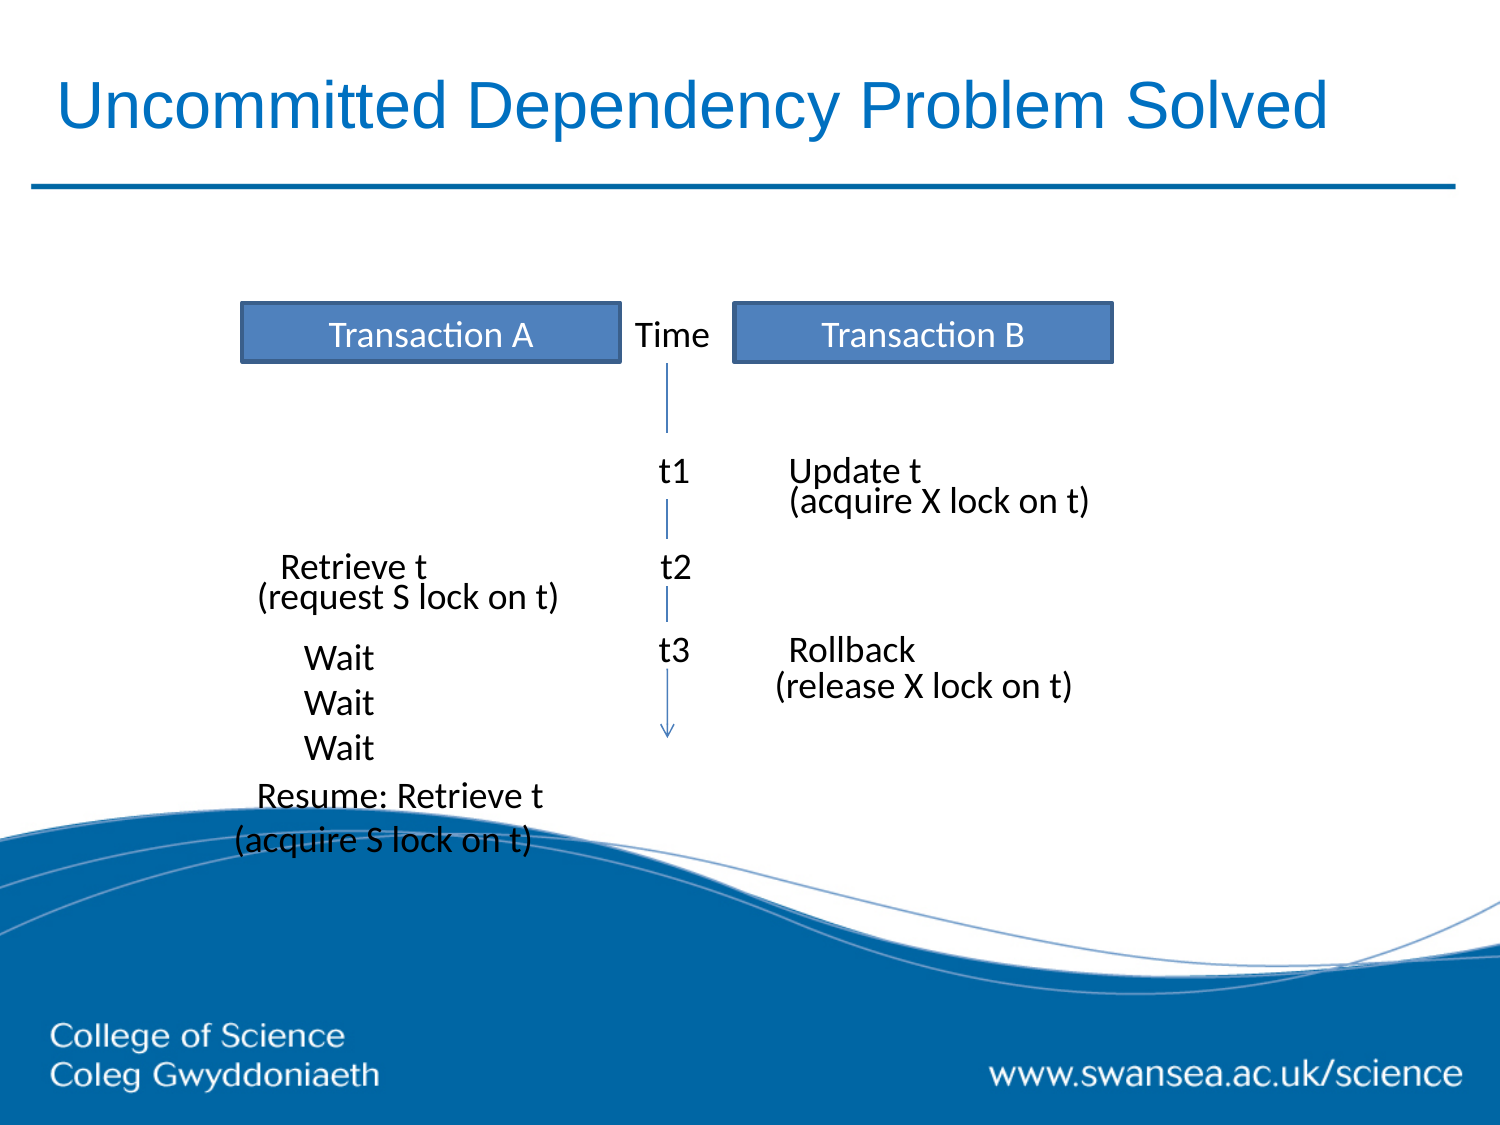

Uncommitted Dependency Problem Solved
Transaction A
Time
Transaction B
t1
Update t
(acquire X lock on t)
Retrieve t
t2
(request S lock on t)
t3
Rollback
Wait
Wait
Wait
(release X lock on t)
Resume: Retrieve t
(acquire S lock on t)